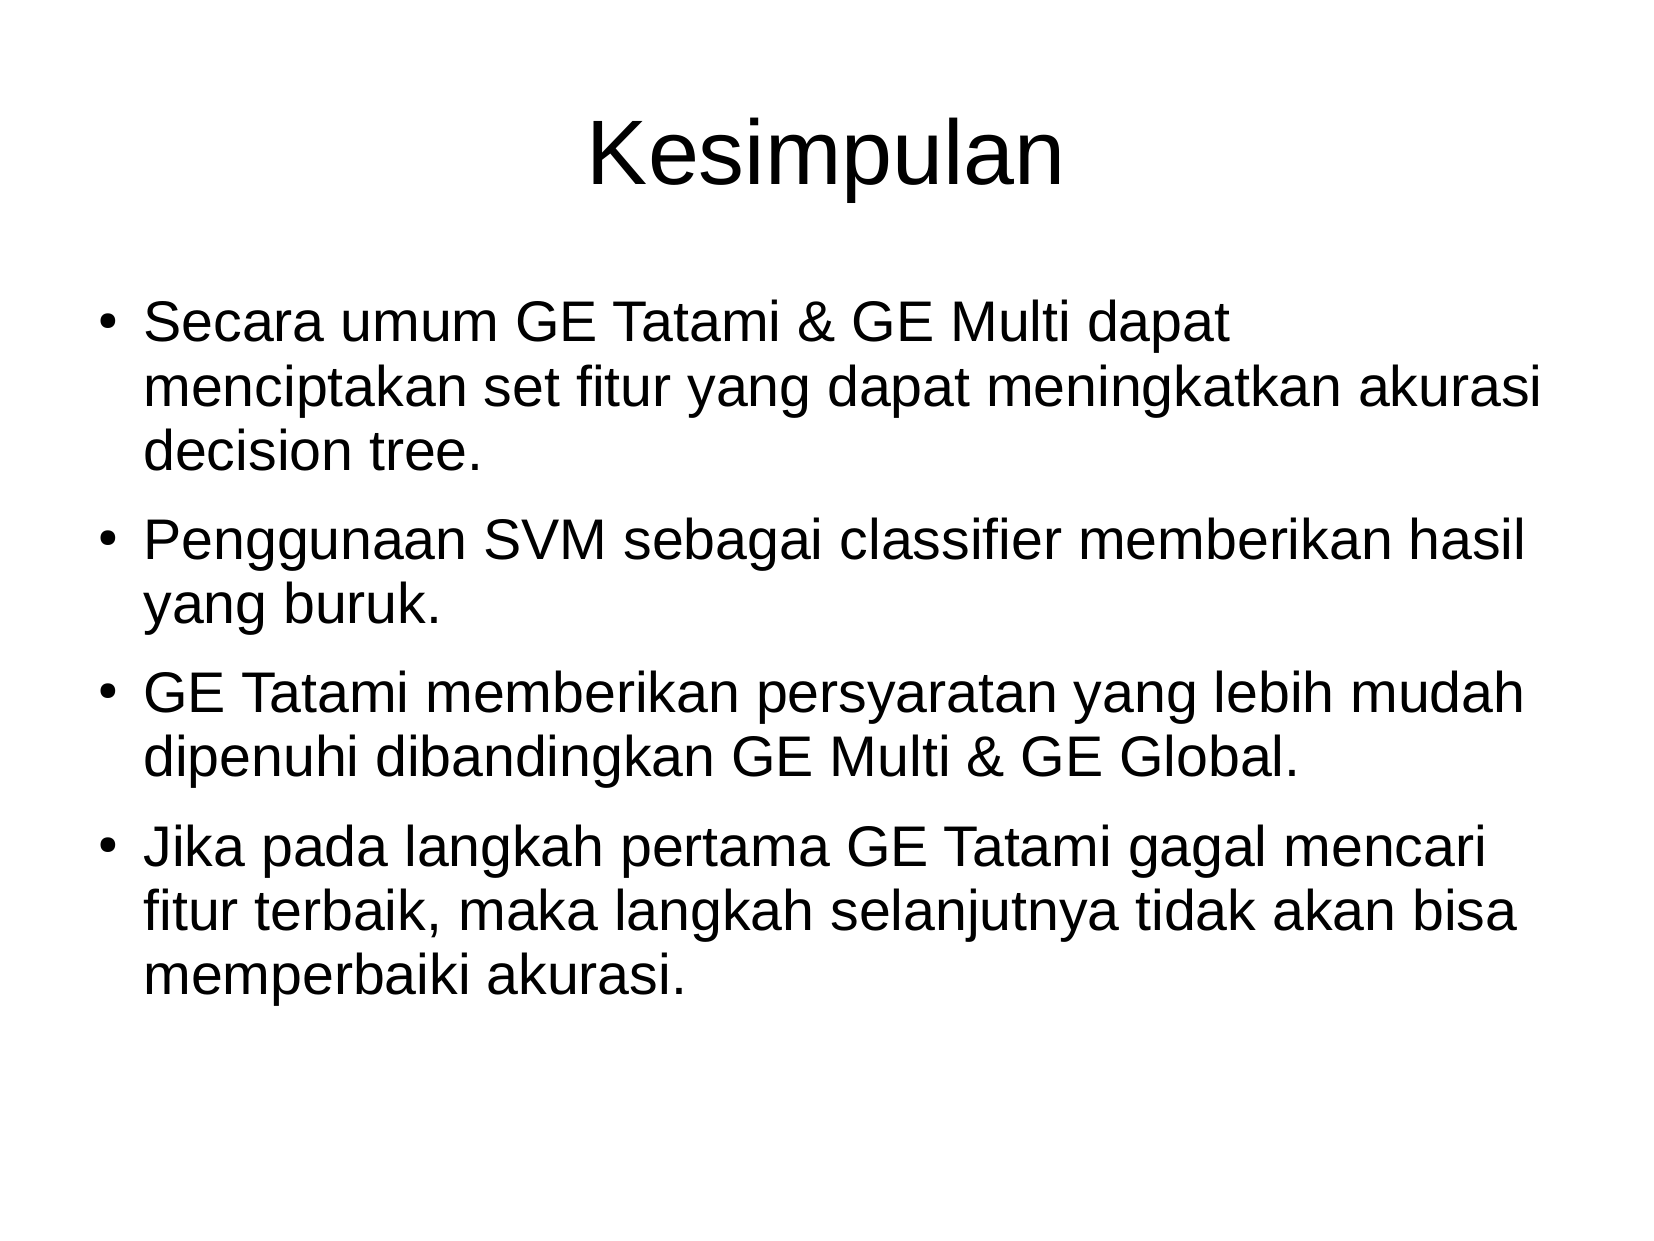

# Kesimpulan
Secara umum GE Tatami & GE Multi dapat menciptakan set fitur yang dapat meningkatkan akurasi decision tree.
Penggunaan SVM sebagai classifier memberikan hasil yang buruk.
GE Tatami memberikan persyaratan yang lebih mudah dipenuhi dibandingkan GE Multi & GE Global.
Jika pada langkah pertama GE Tatami gagal mencari fitur terbaik, maka langkah selanjutnya tidak akan bisa memperbaiki akurasi.